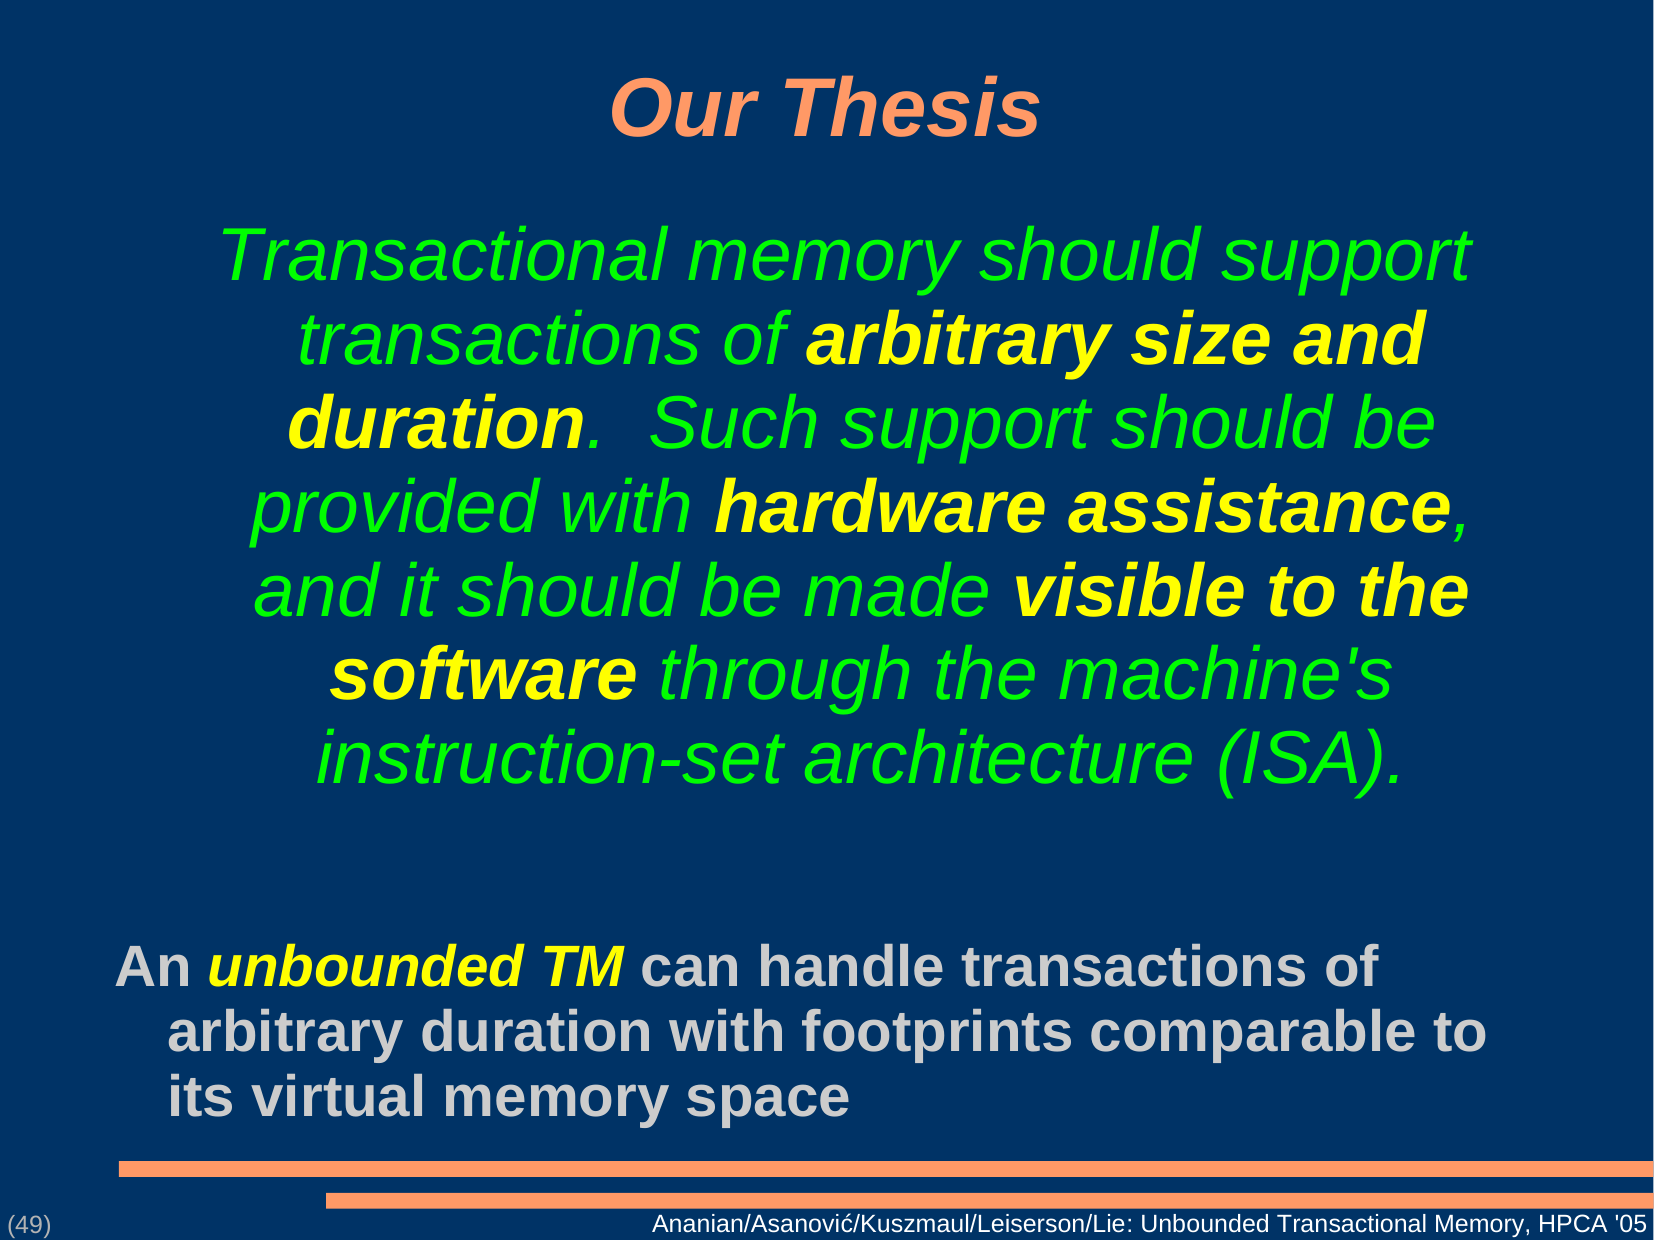

# Our Thesis
Transactional memory should support transactions of arbitrary size and duration. Such support should be provided with hardware assistance, and it should be made visible to the software through the machine's instruction-set architecture (ISA).
An unbounded TM can handle transactions of arbitrary duration with footprints comparable to its virtual memory space